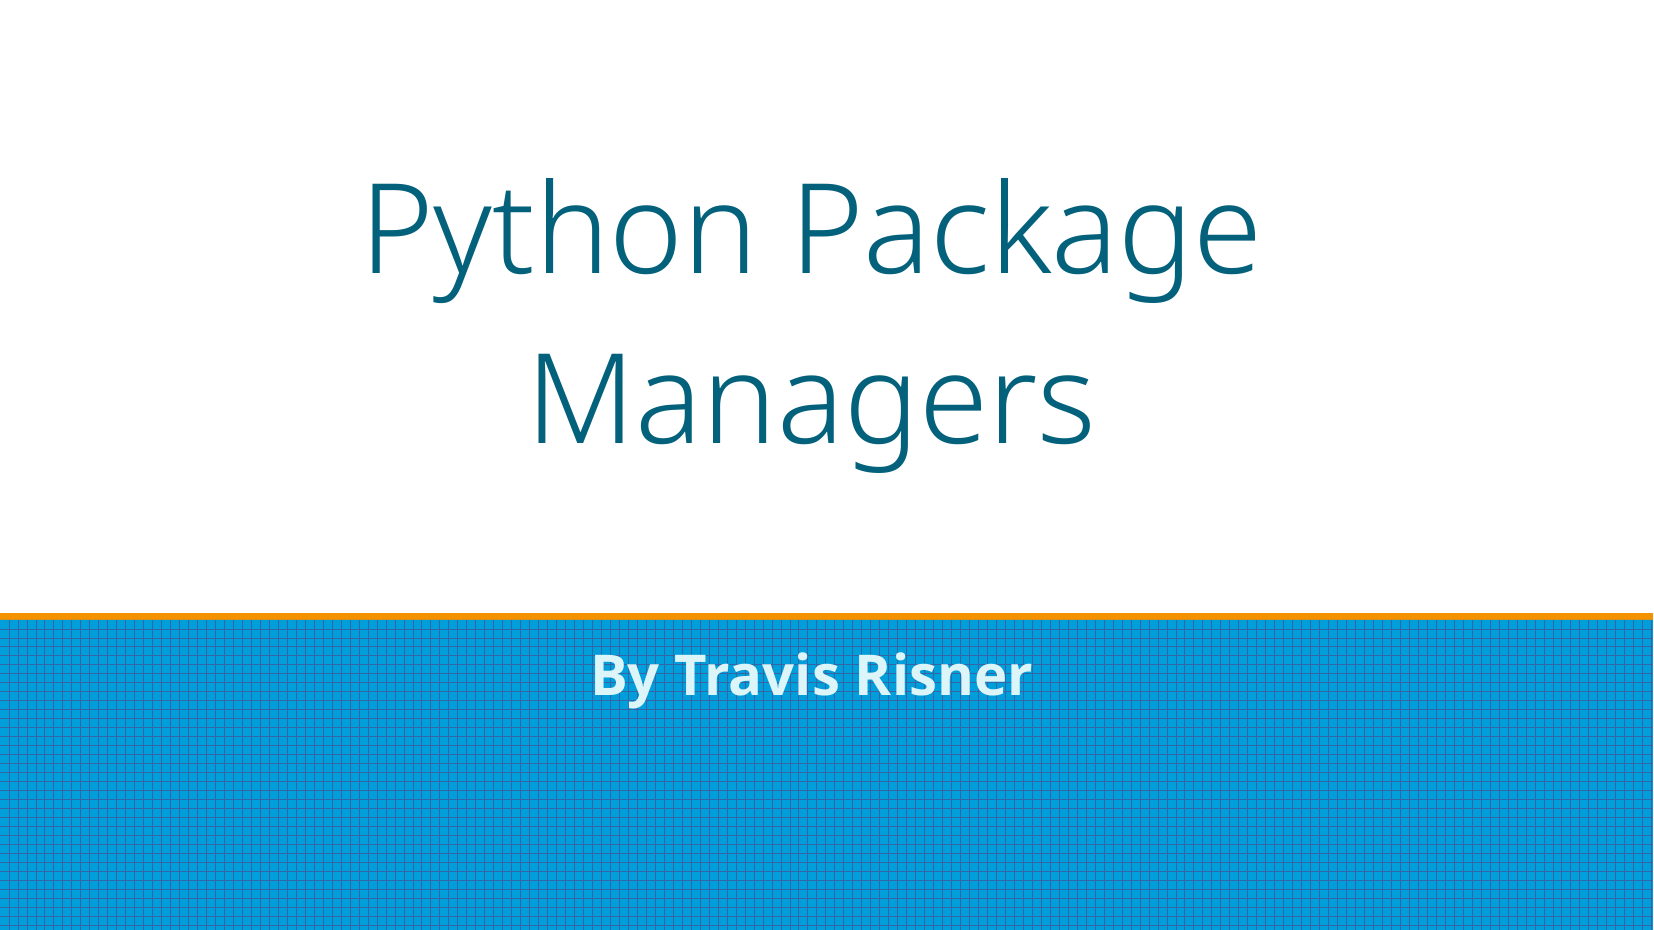

# Python Package Managers
By Travis Risner